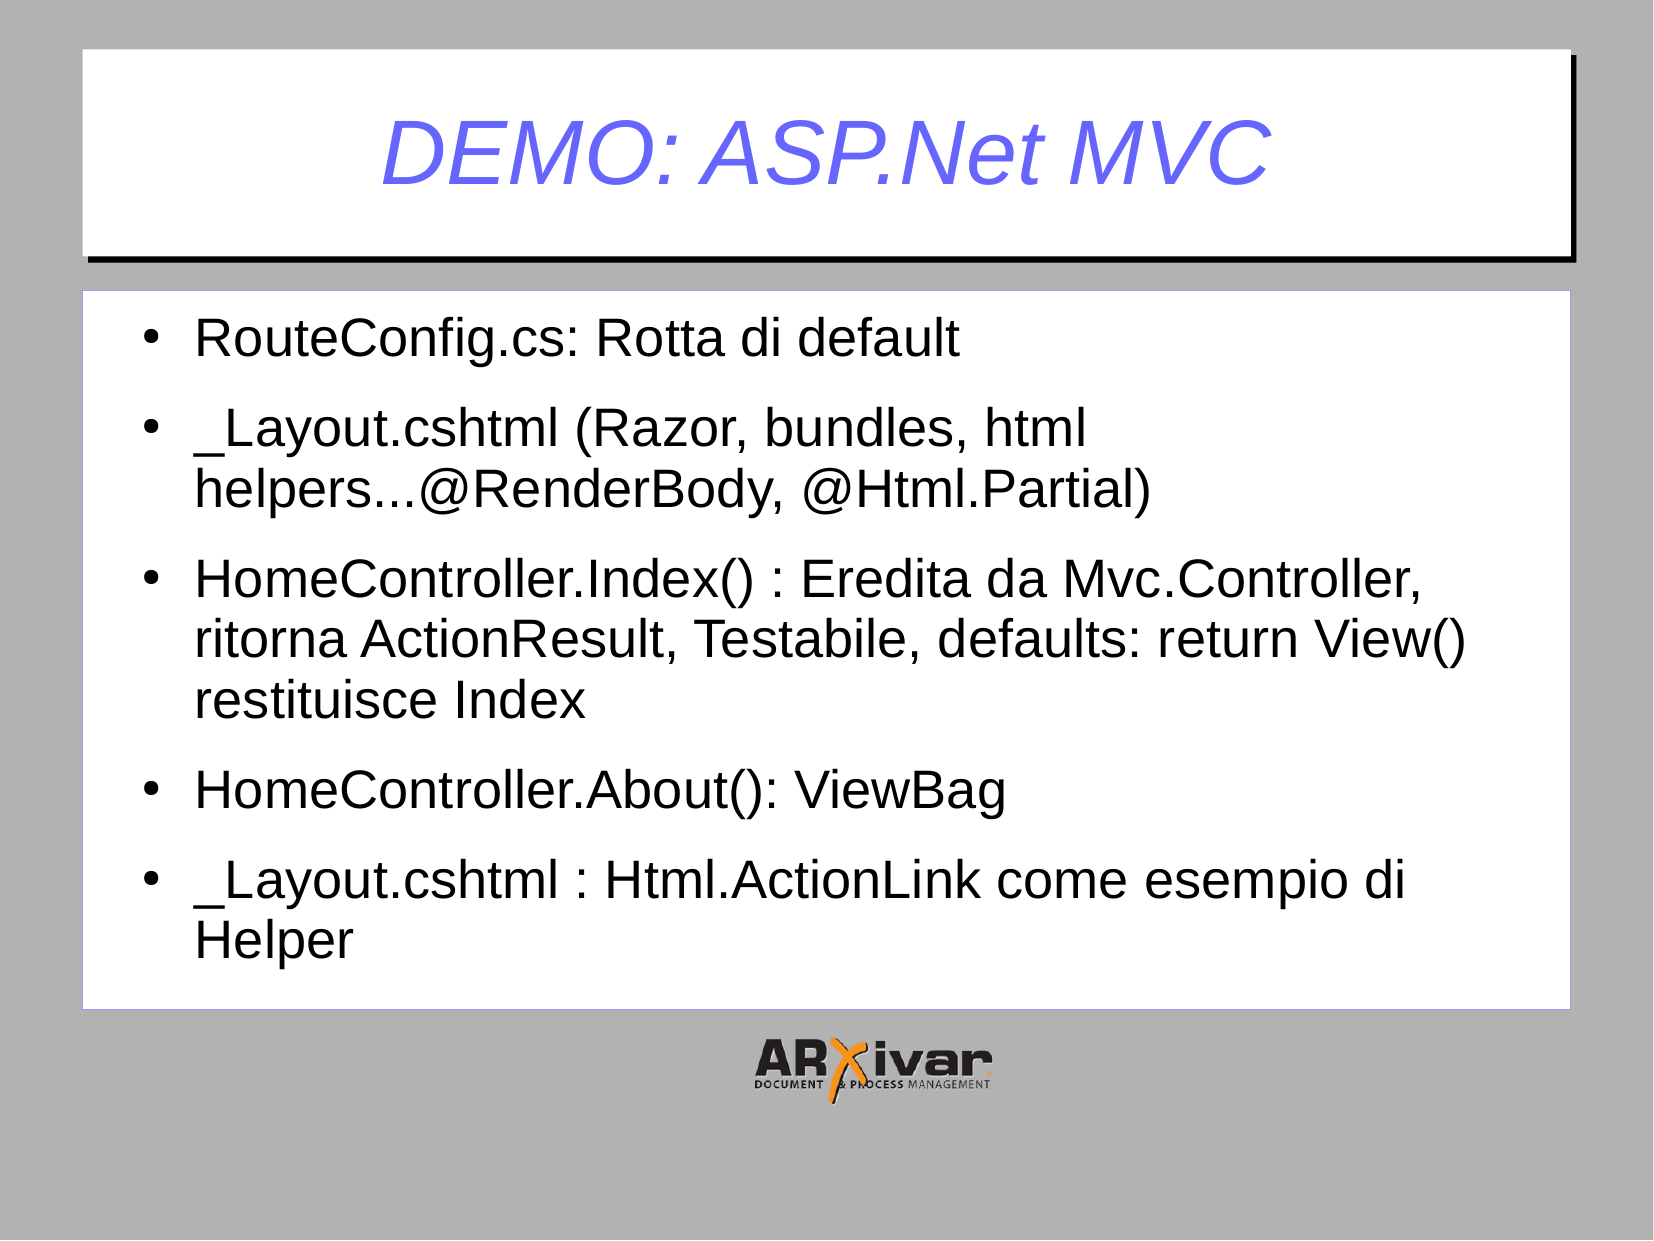

# DEMO: ASP.Net MVC
RouteConfig.cs: Rotta di default
_Layout.cshtml (Razor, bundles, html helpers...@RenderBody, @Html.Partial)
HomeController.Index() : Eredita da Mvc.Controller, ritorna ActionResult, Testabile, defaults: return View() restituisce Index
HomeController.About(): ViewBag
_Layout.cshtml : Html.ActionLink come esempio di Helper